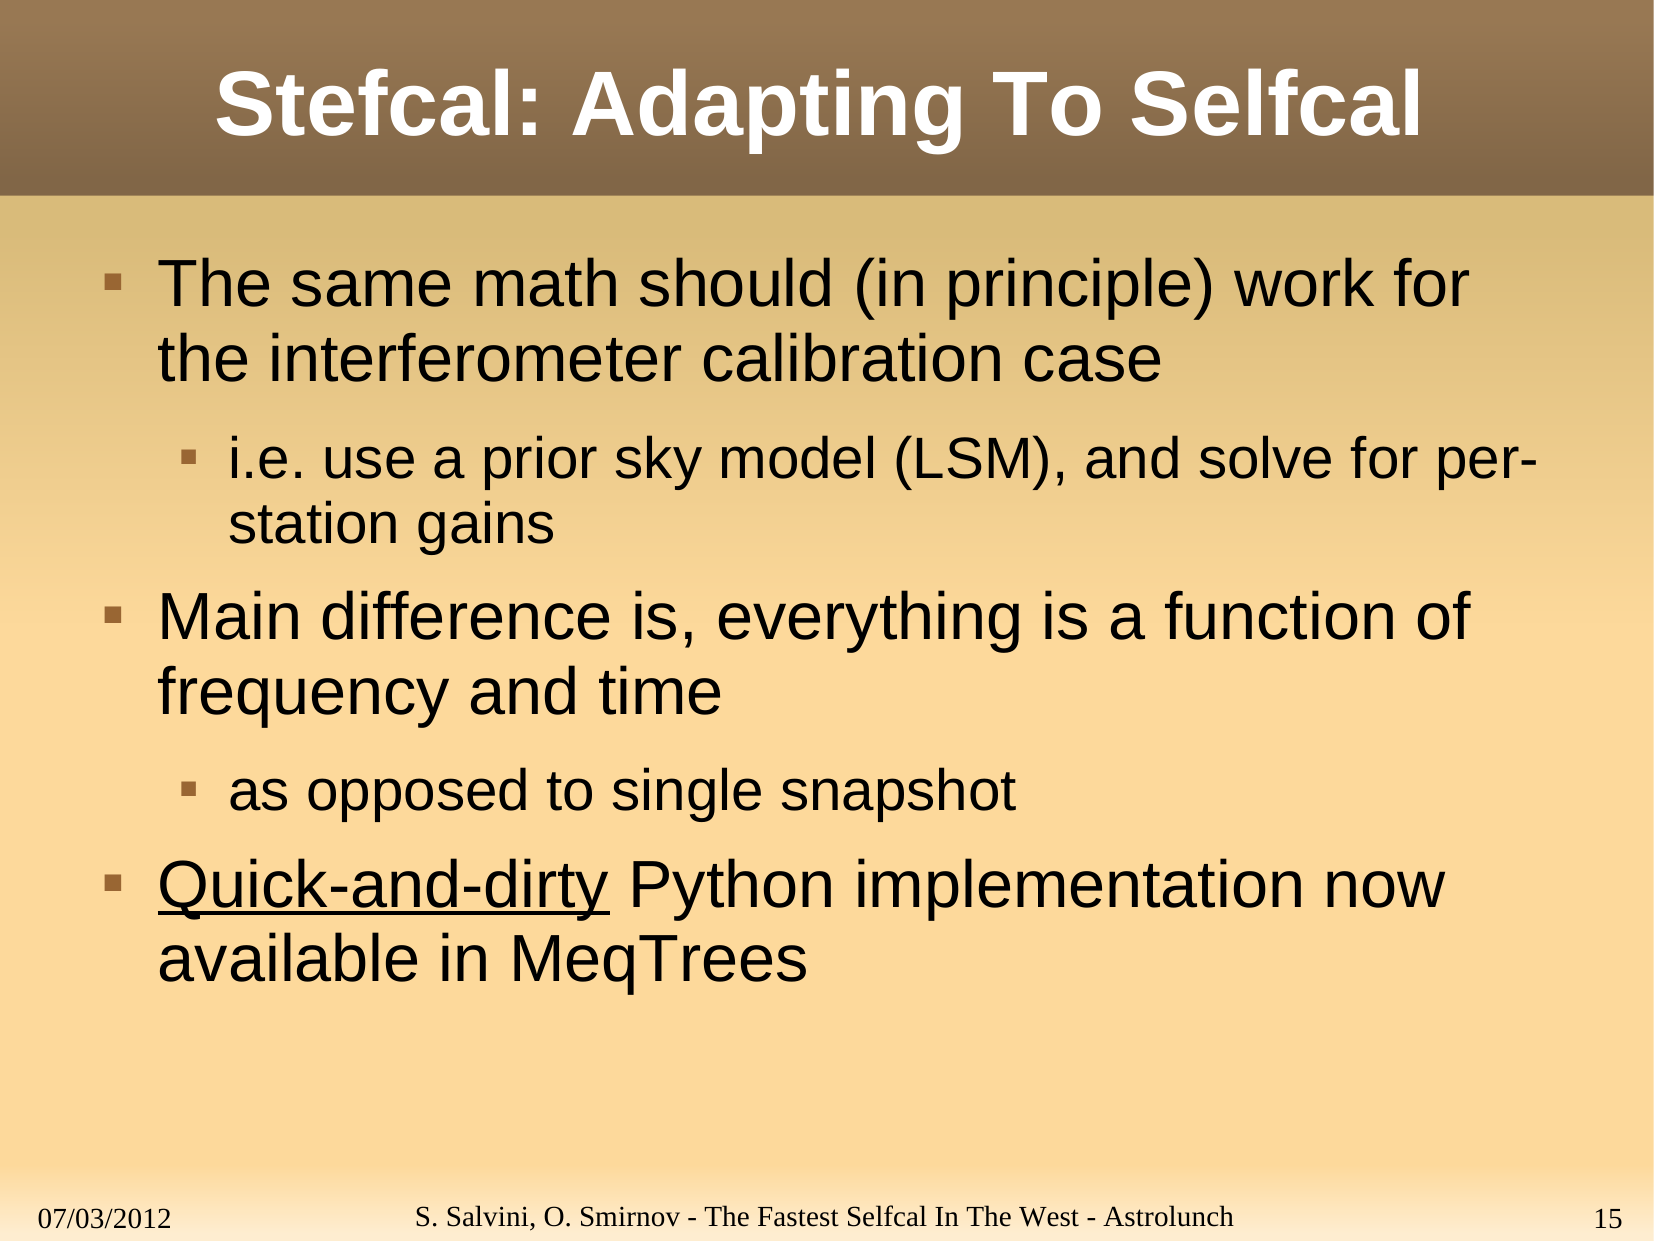

# Stefcal: Adapting To Selfcal
The same math should (in principle) work for the interferometer calibration case
i.e. use a prior sky model (LSM), and solve for per-station gains
Main difference is, everything is a function of frequency and time
as opposed to single snapshot
Quick-and-dirty Python implementation now available in MeqTrees
S. Salvini, O. Smirnov - The Fastest Selfcal In The West - Astrolunch
07/03/2012
15